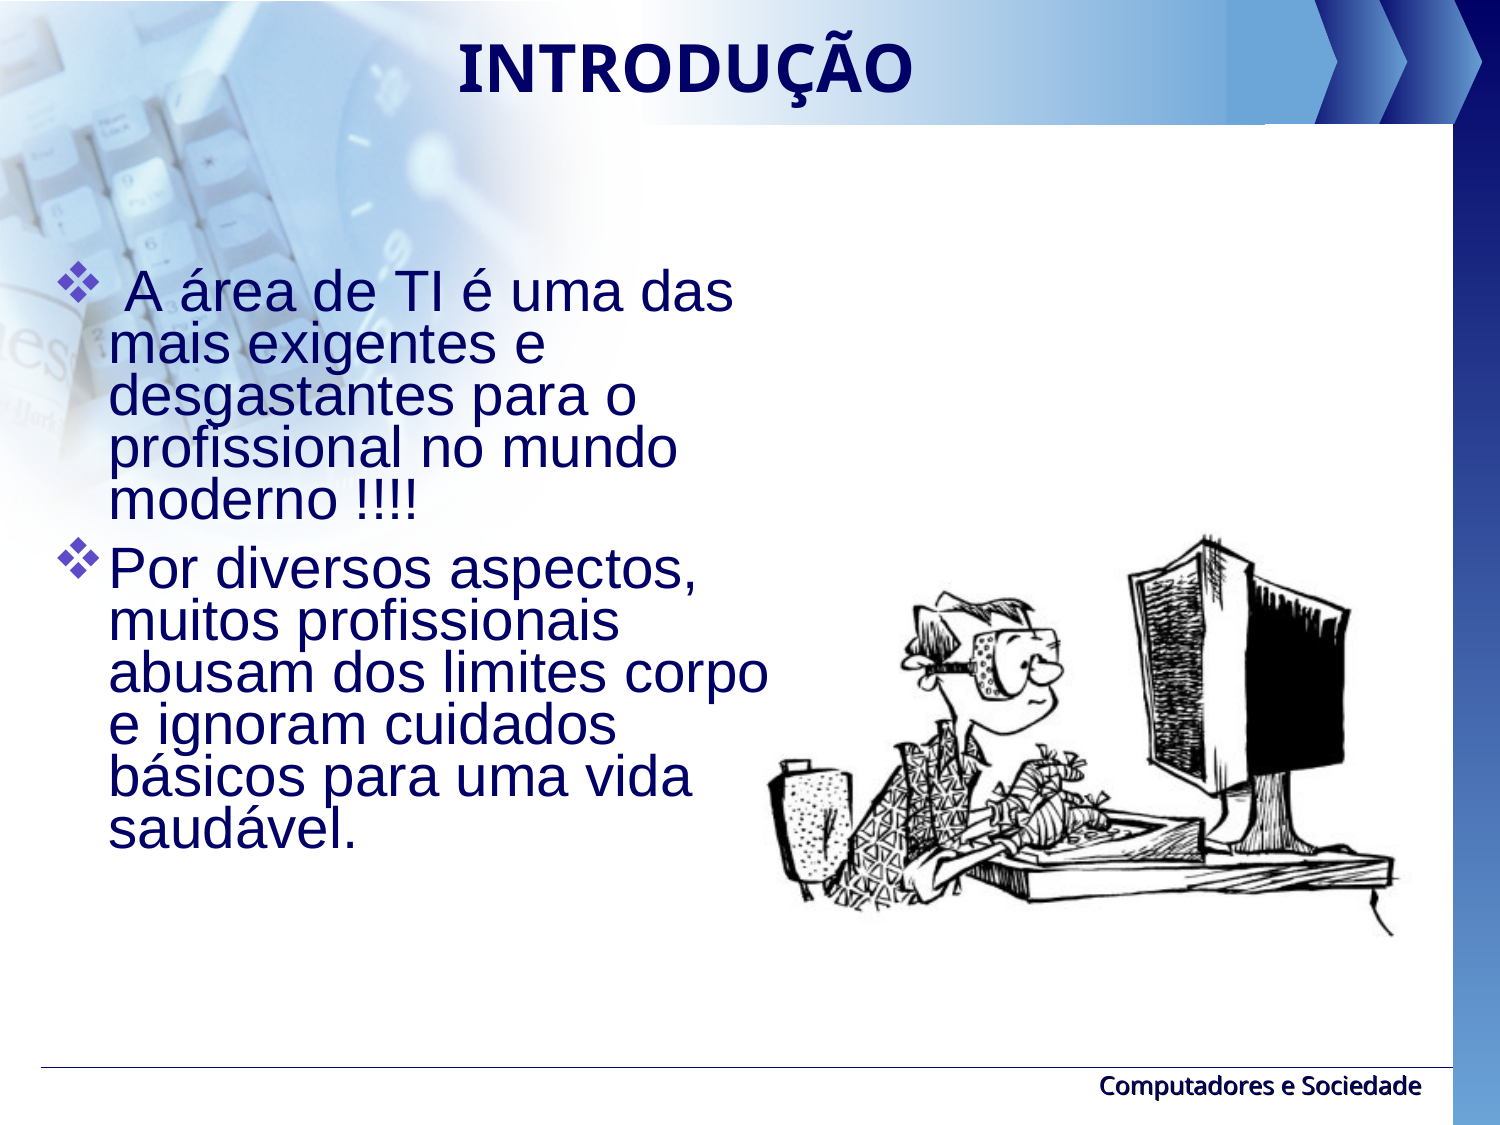

# INTRODUÇÃO
 A área de TI é uma das mais exigentes e desgastantes para o profissional no mundo moderno !!!!
Por diversos aspectos, muitos profissionais abusam dos limites corpo e ignoram cuidados básicos para uma vida saudável.